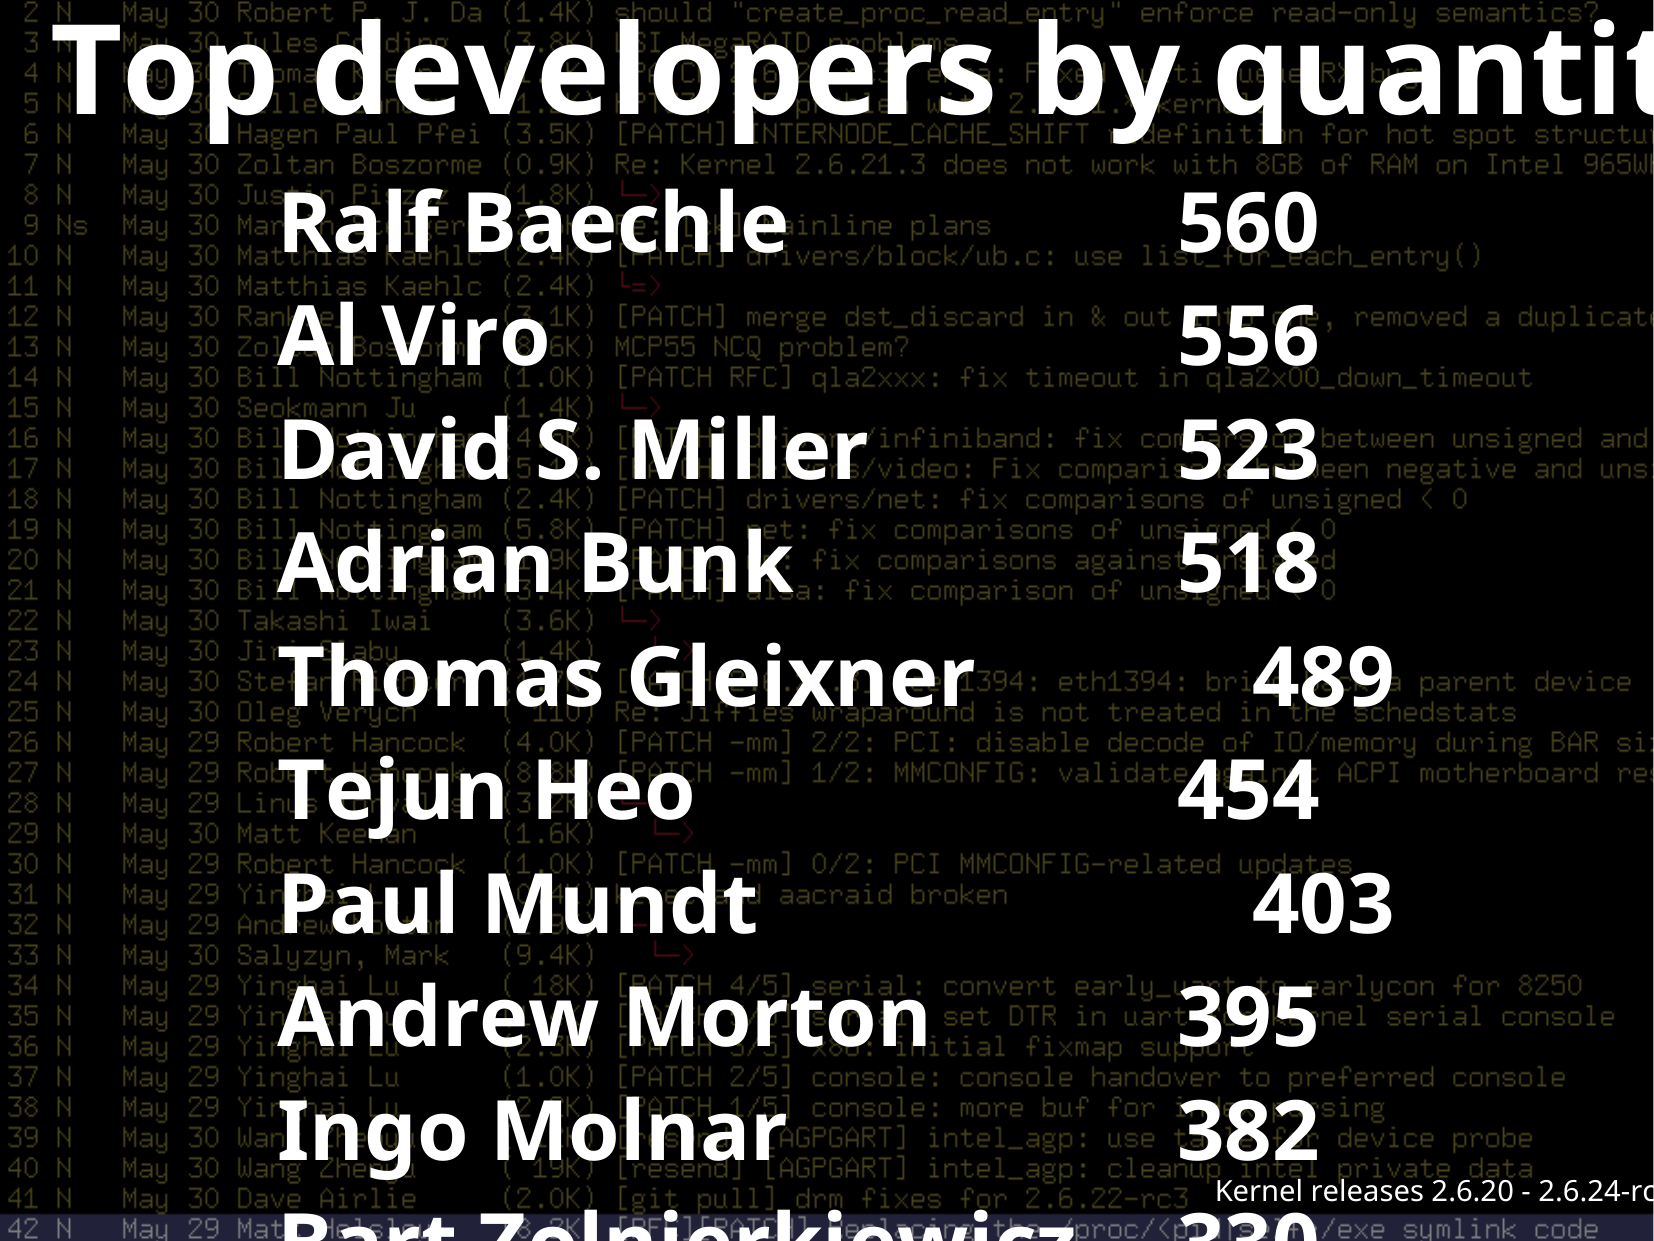

Top developers by quantity
Ralf Baechle						560
Al Viro									556
David S. Miller					523
Adrian Bunk						518
Thomas Gleixner				489
Tejun Heo							454
Paul Mundt							403
Andrew Morton				395
Ingo Molnar						382
Bart Zolnierkiewicz		330
Kernel releases 2.6.20 - 2.6.24-rc8